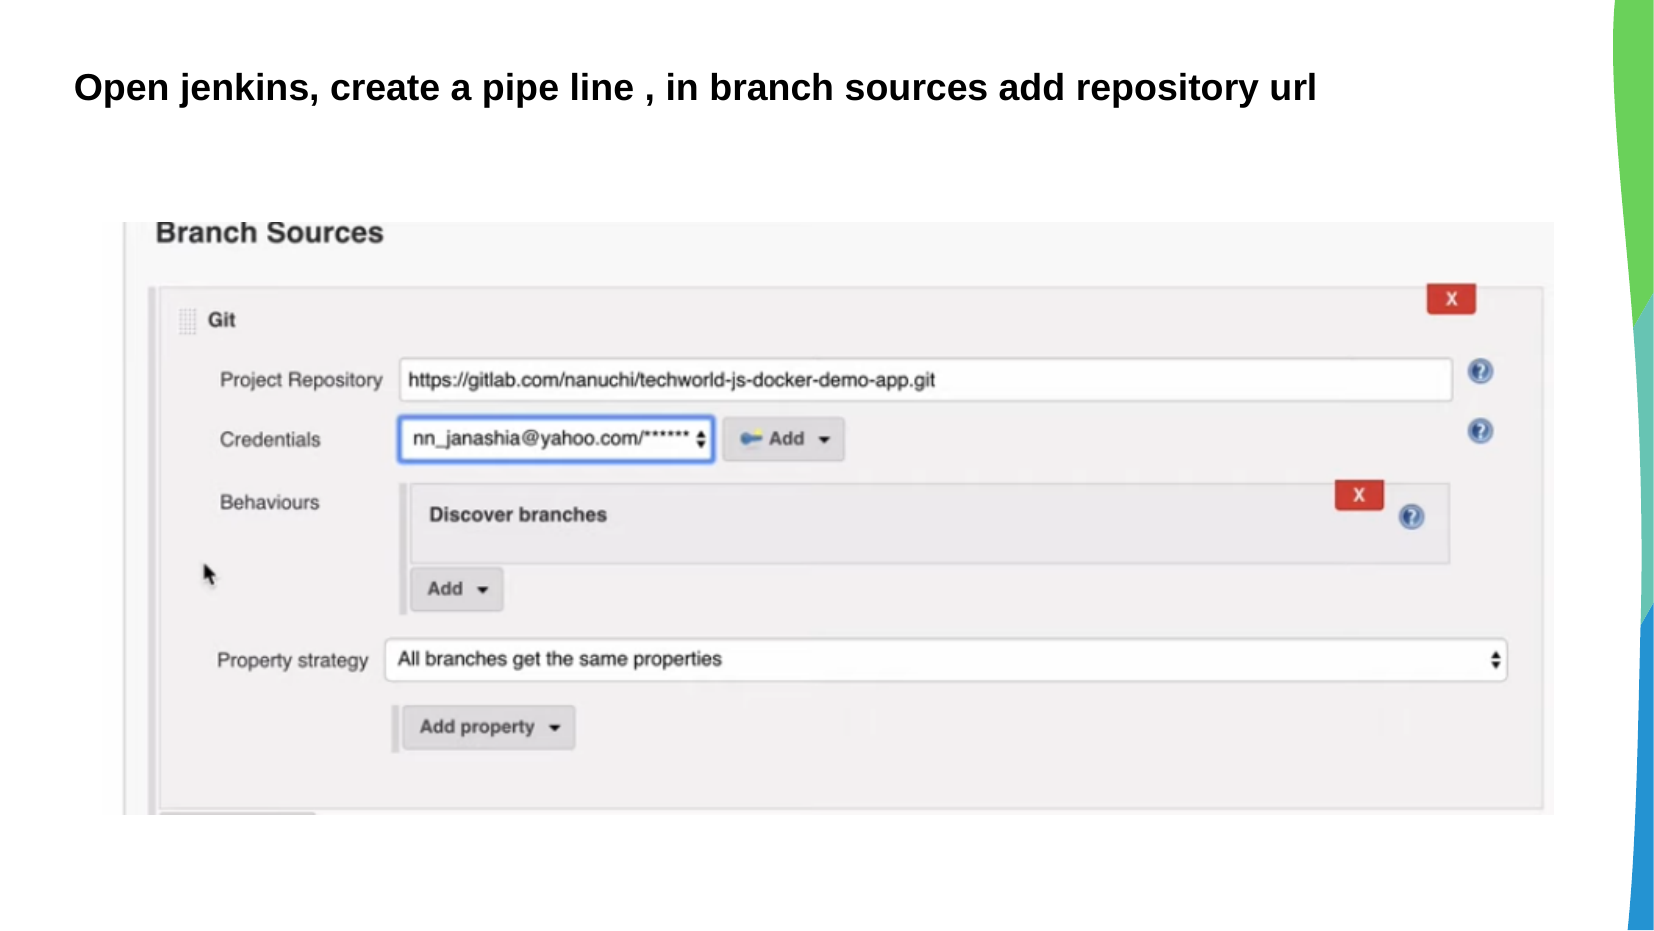

Open jenkins, create a pipe line , in branch sources add repository url